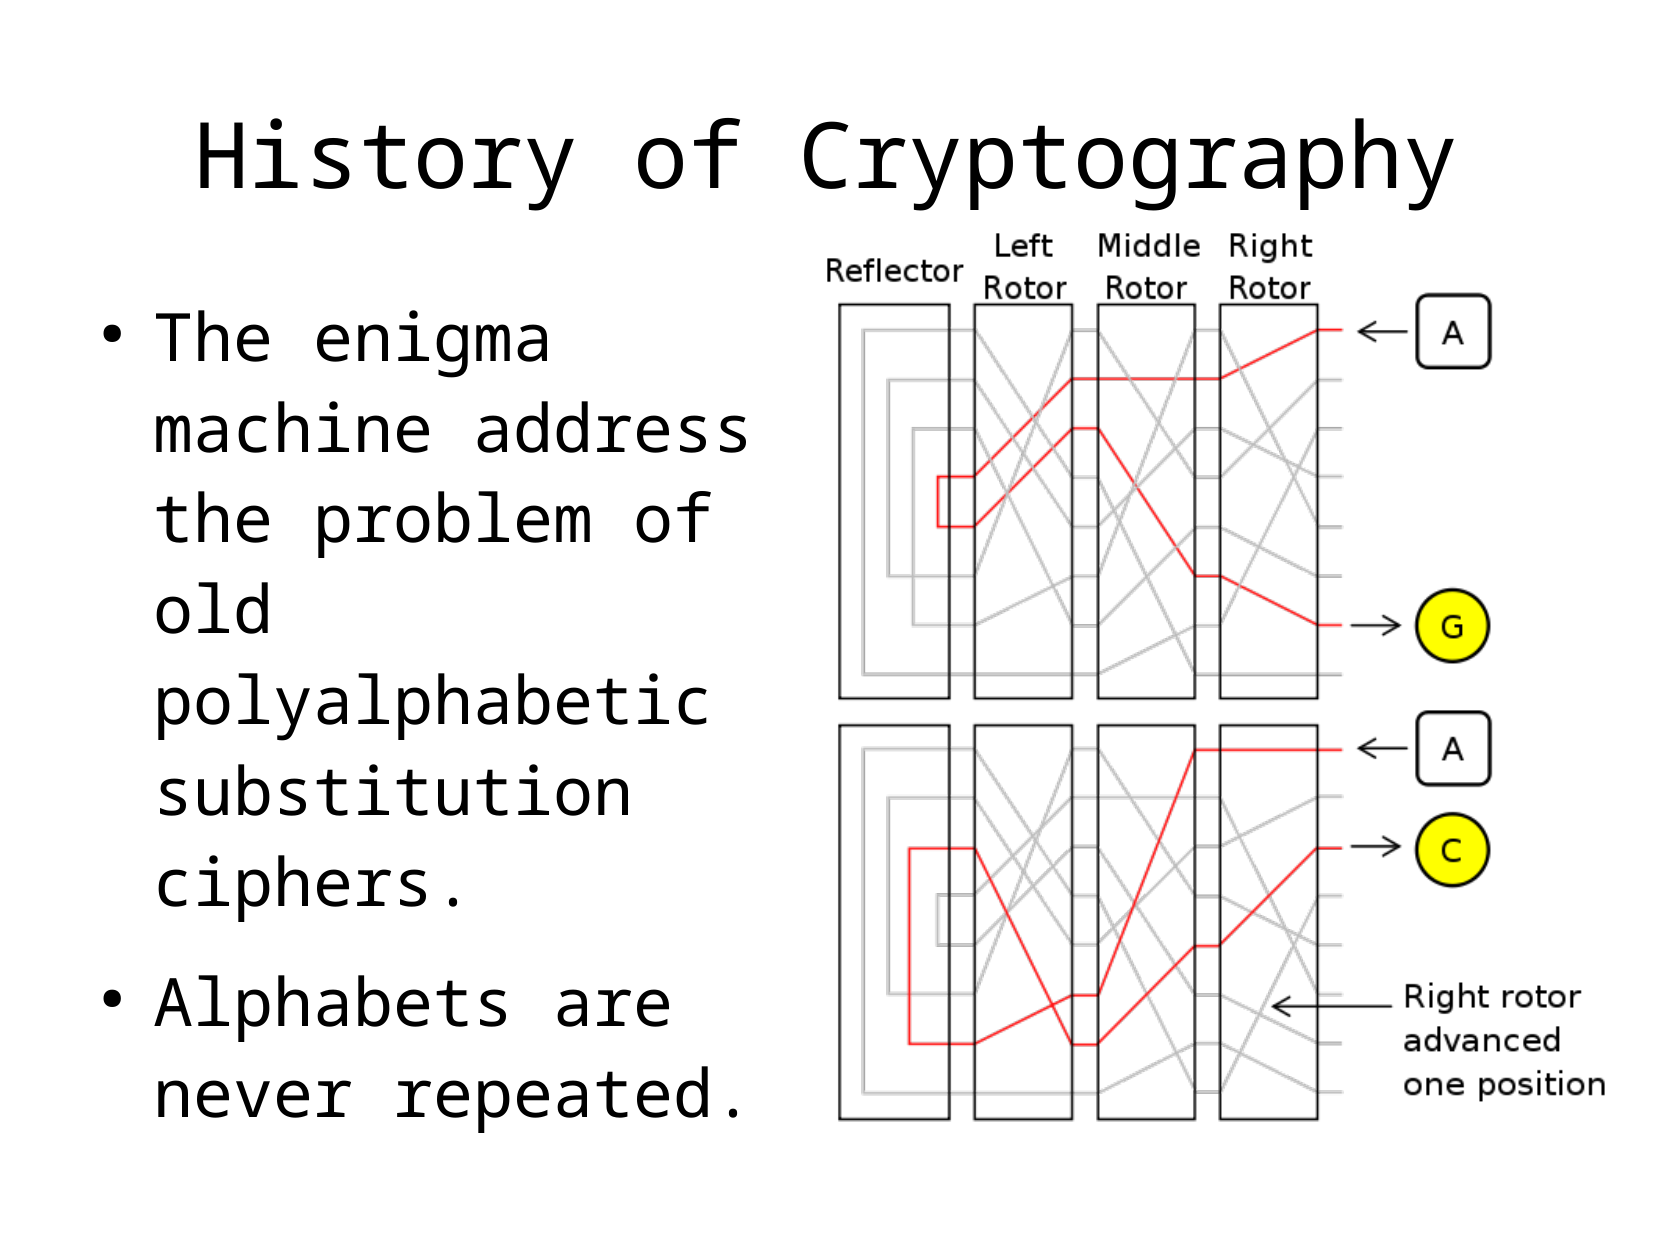

# History of Cryptography
The enigma machine address the problem of old polyalphabetic substitution ciphers.
Alphabets are never repeated.